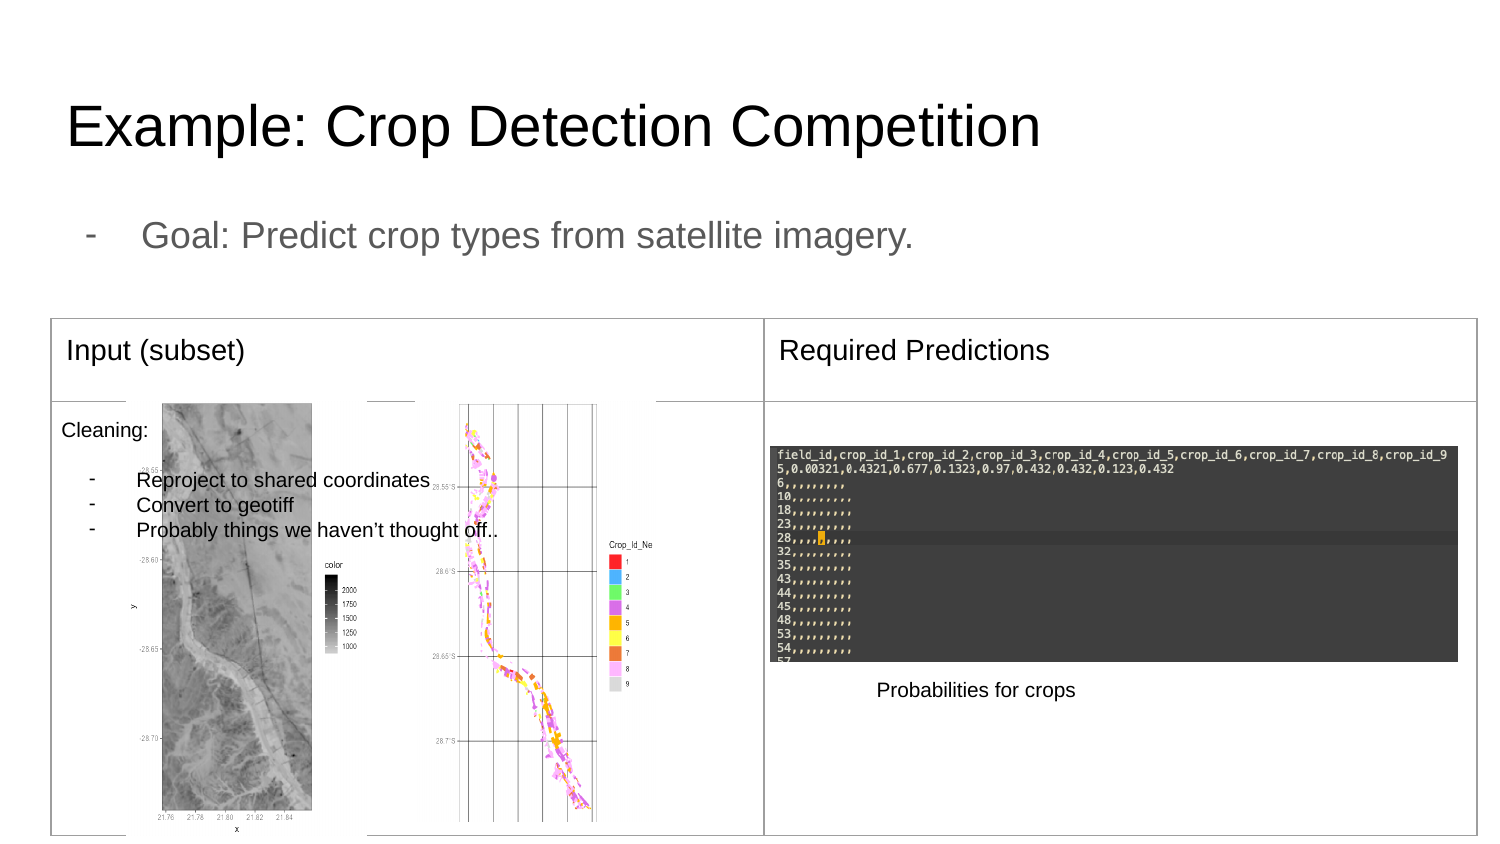

# Example: Crop Detection Competition
Goal: Predict crop types from satellite imagery.
| Input (subset) | Required Predictions |
| --- | --- |
| | |
Cleaning:
Reproject to shared coordinates
Convert to geotiff
Probably things we haven’t thought off..
Probabilities for crops